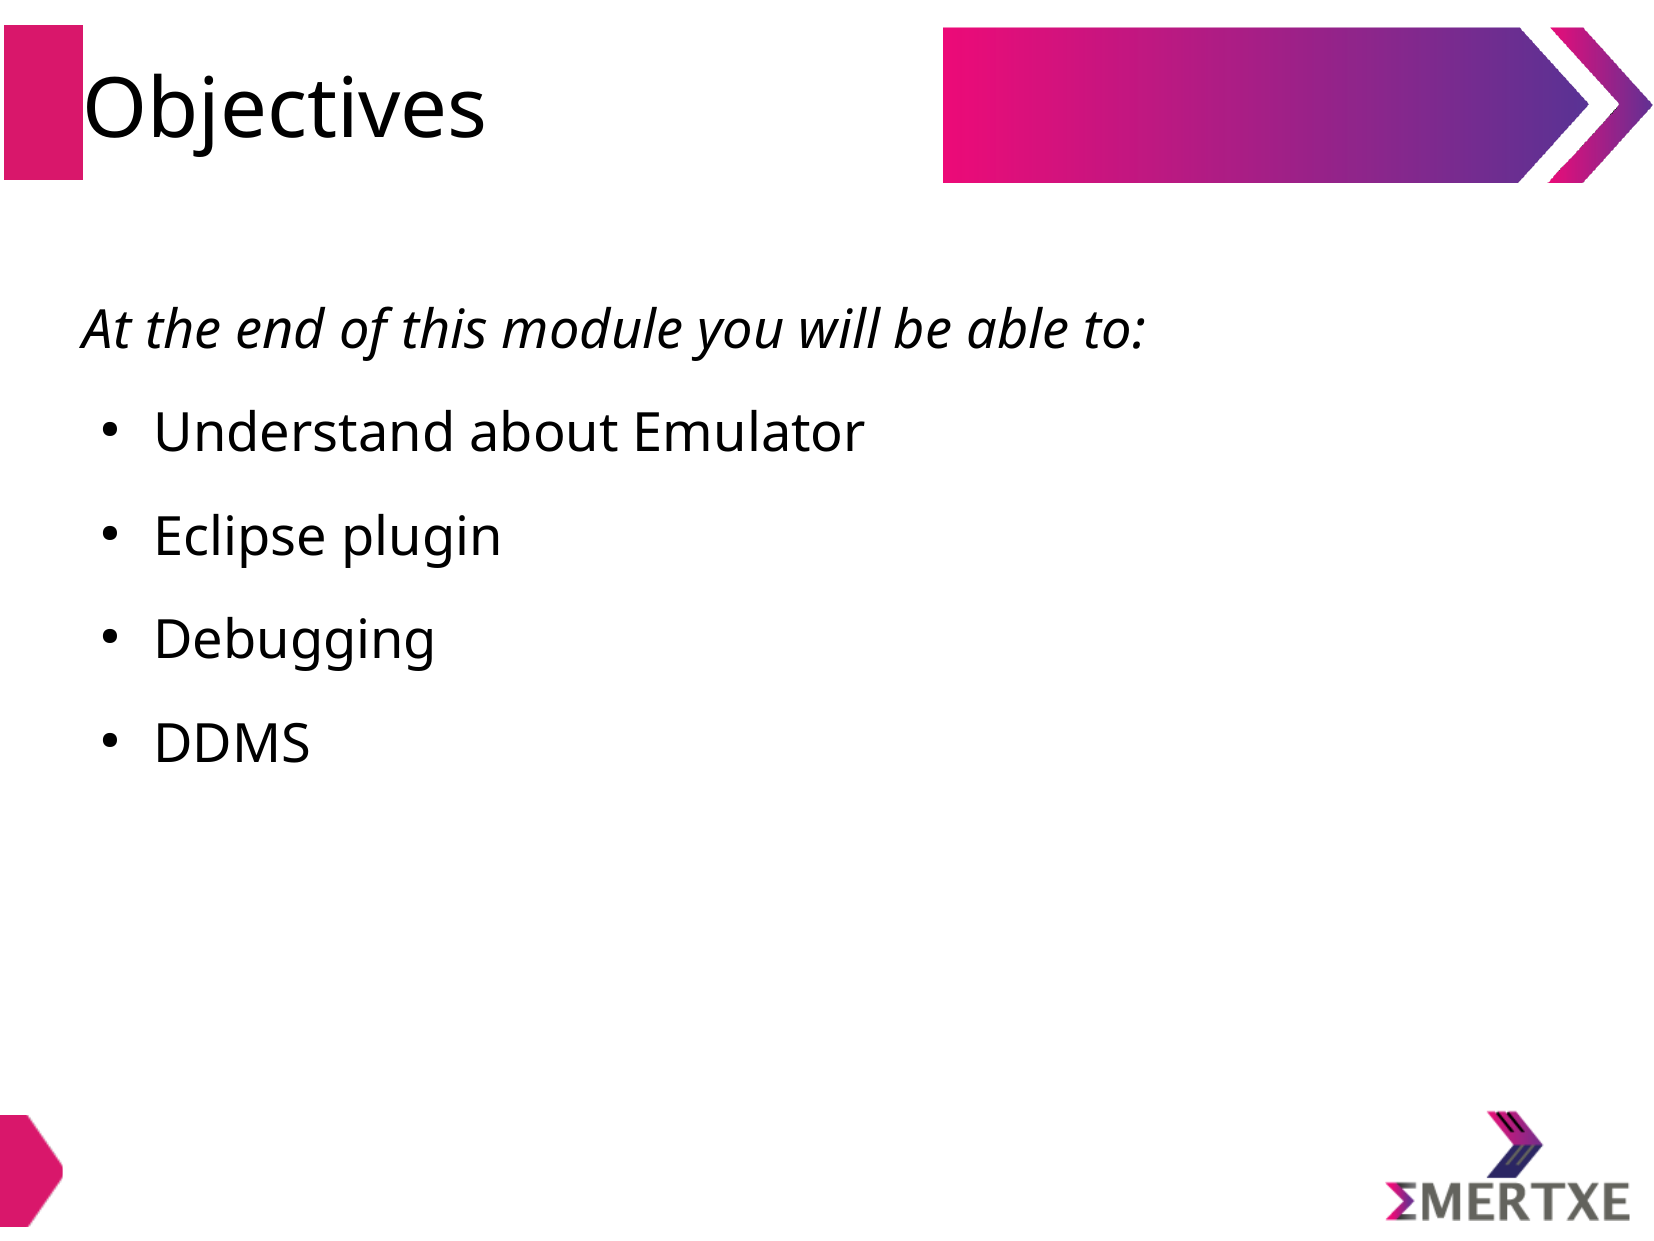

# Objectives
At the end of this module you will be able to:
Understand about Emulator
Eclipse plugin
Debugging
DDMS